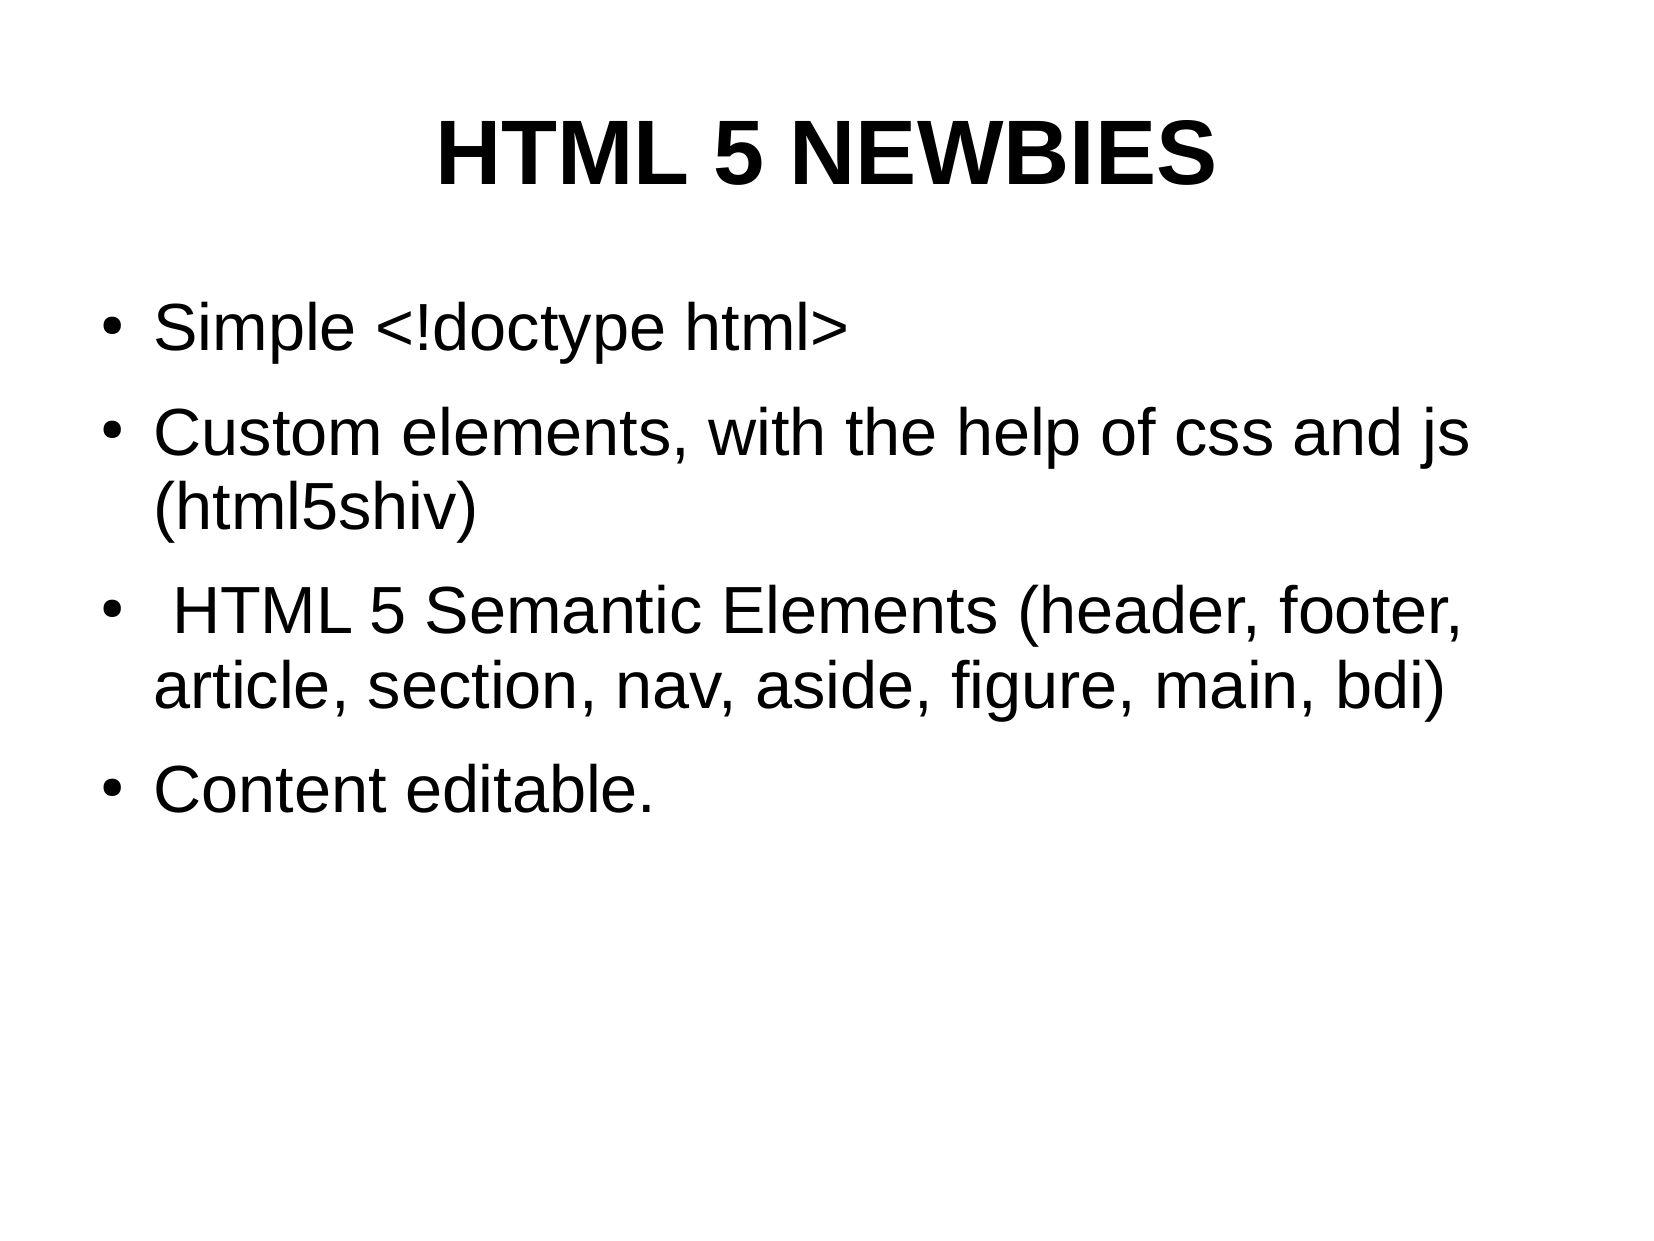

# HTML 5 NEWBIES
Simple <!doctype html>
Custom elements, with the help of css and js (html5shiv)
 HTML 5 Semantic Elements (header, footer, article, section, nav, aside, figure, main, bdi)
Content editable.